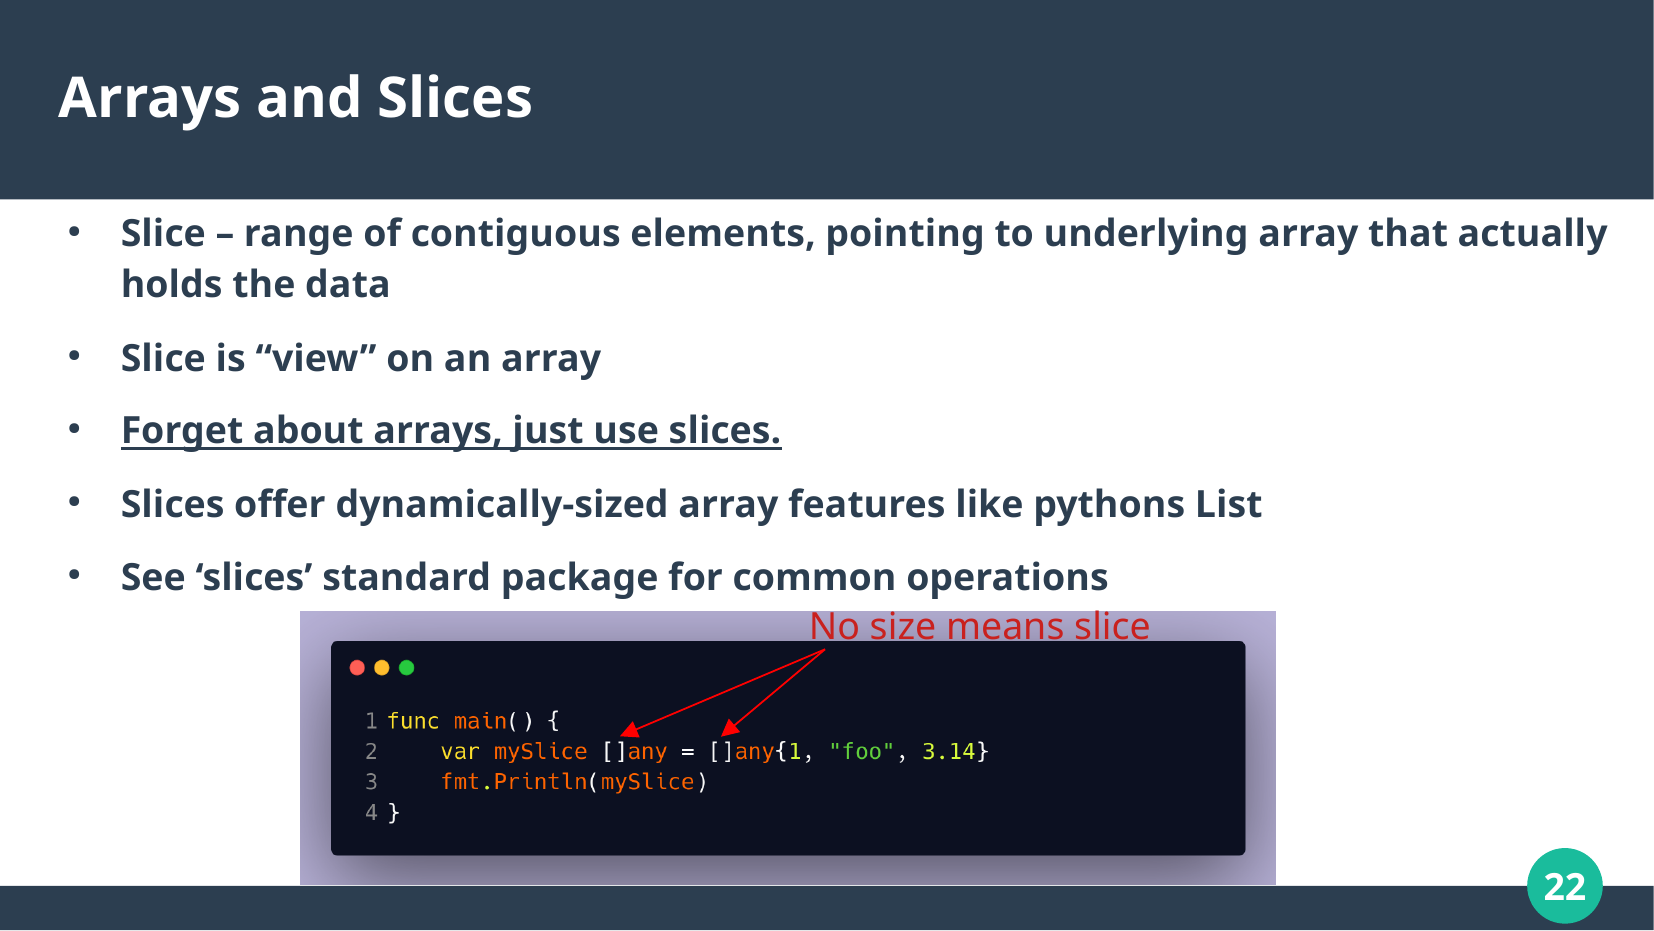

# Arrays and Slices
Slice – range of contiguous elements, pointing to underlying array that actually holds the data
Slice is “view” on an array
Forget about arrays, just use slices.
Slices offer dynamically-sized array features like pythons List
See ‘slices’ standard package for common operations
No size means slice